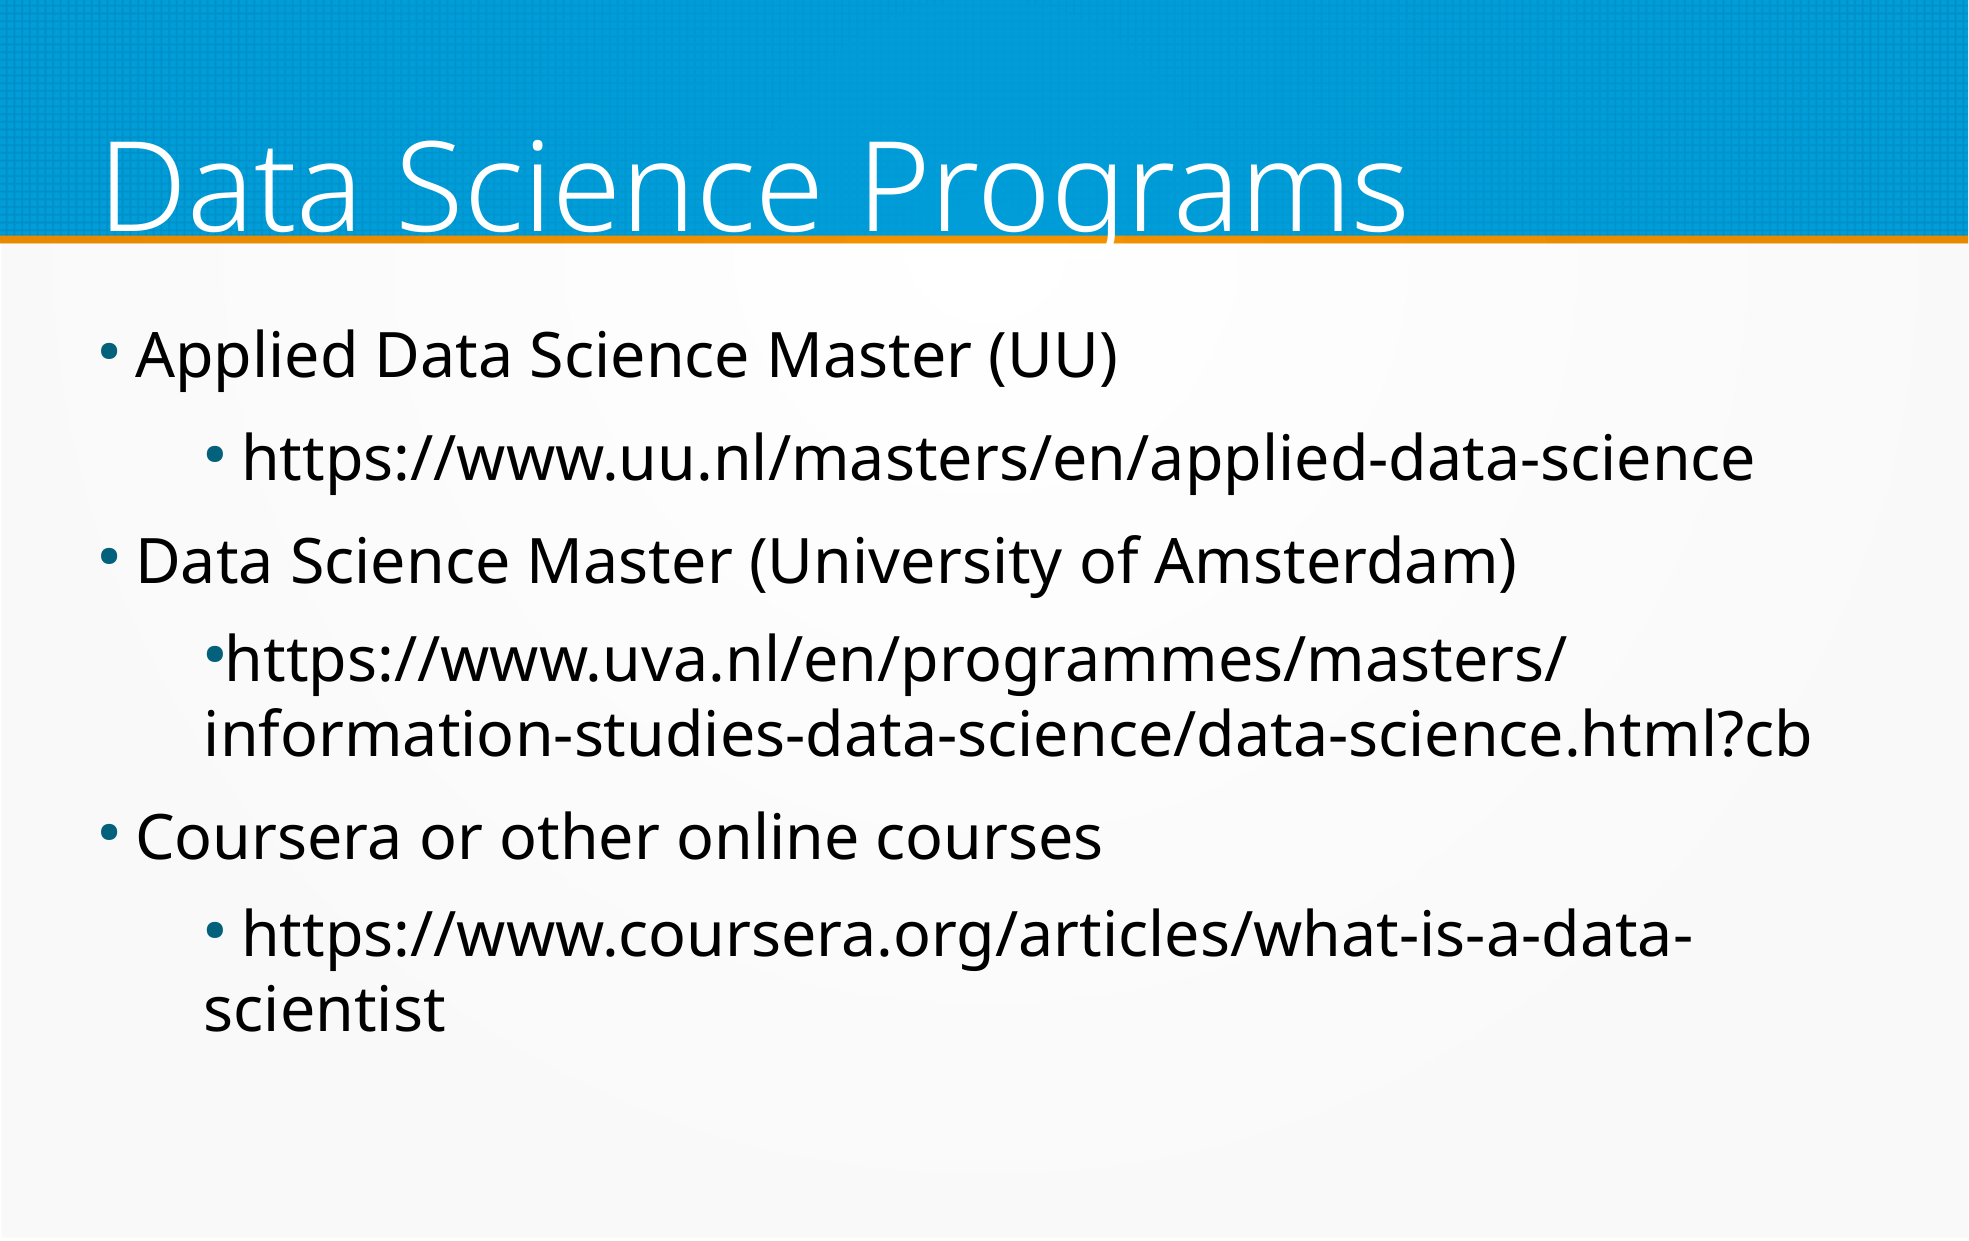

# Data Science Programs
 Applied Data Science Master (UU)
 https://www.uu.nl/masters/en/applied-data-science
 Data Science Master (University of Amsterdam)
https://www.uva.nl/en/programmes/masters/information-studies-data-science/data-science.html?cb
 Coursera or other online courses
 https://www.coursera.org/articles/what-is-a-data-scientist